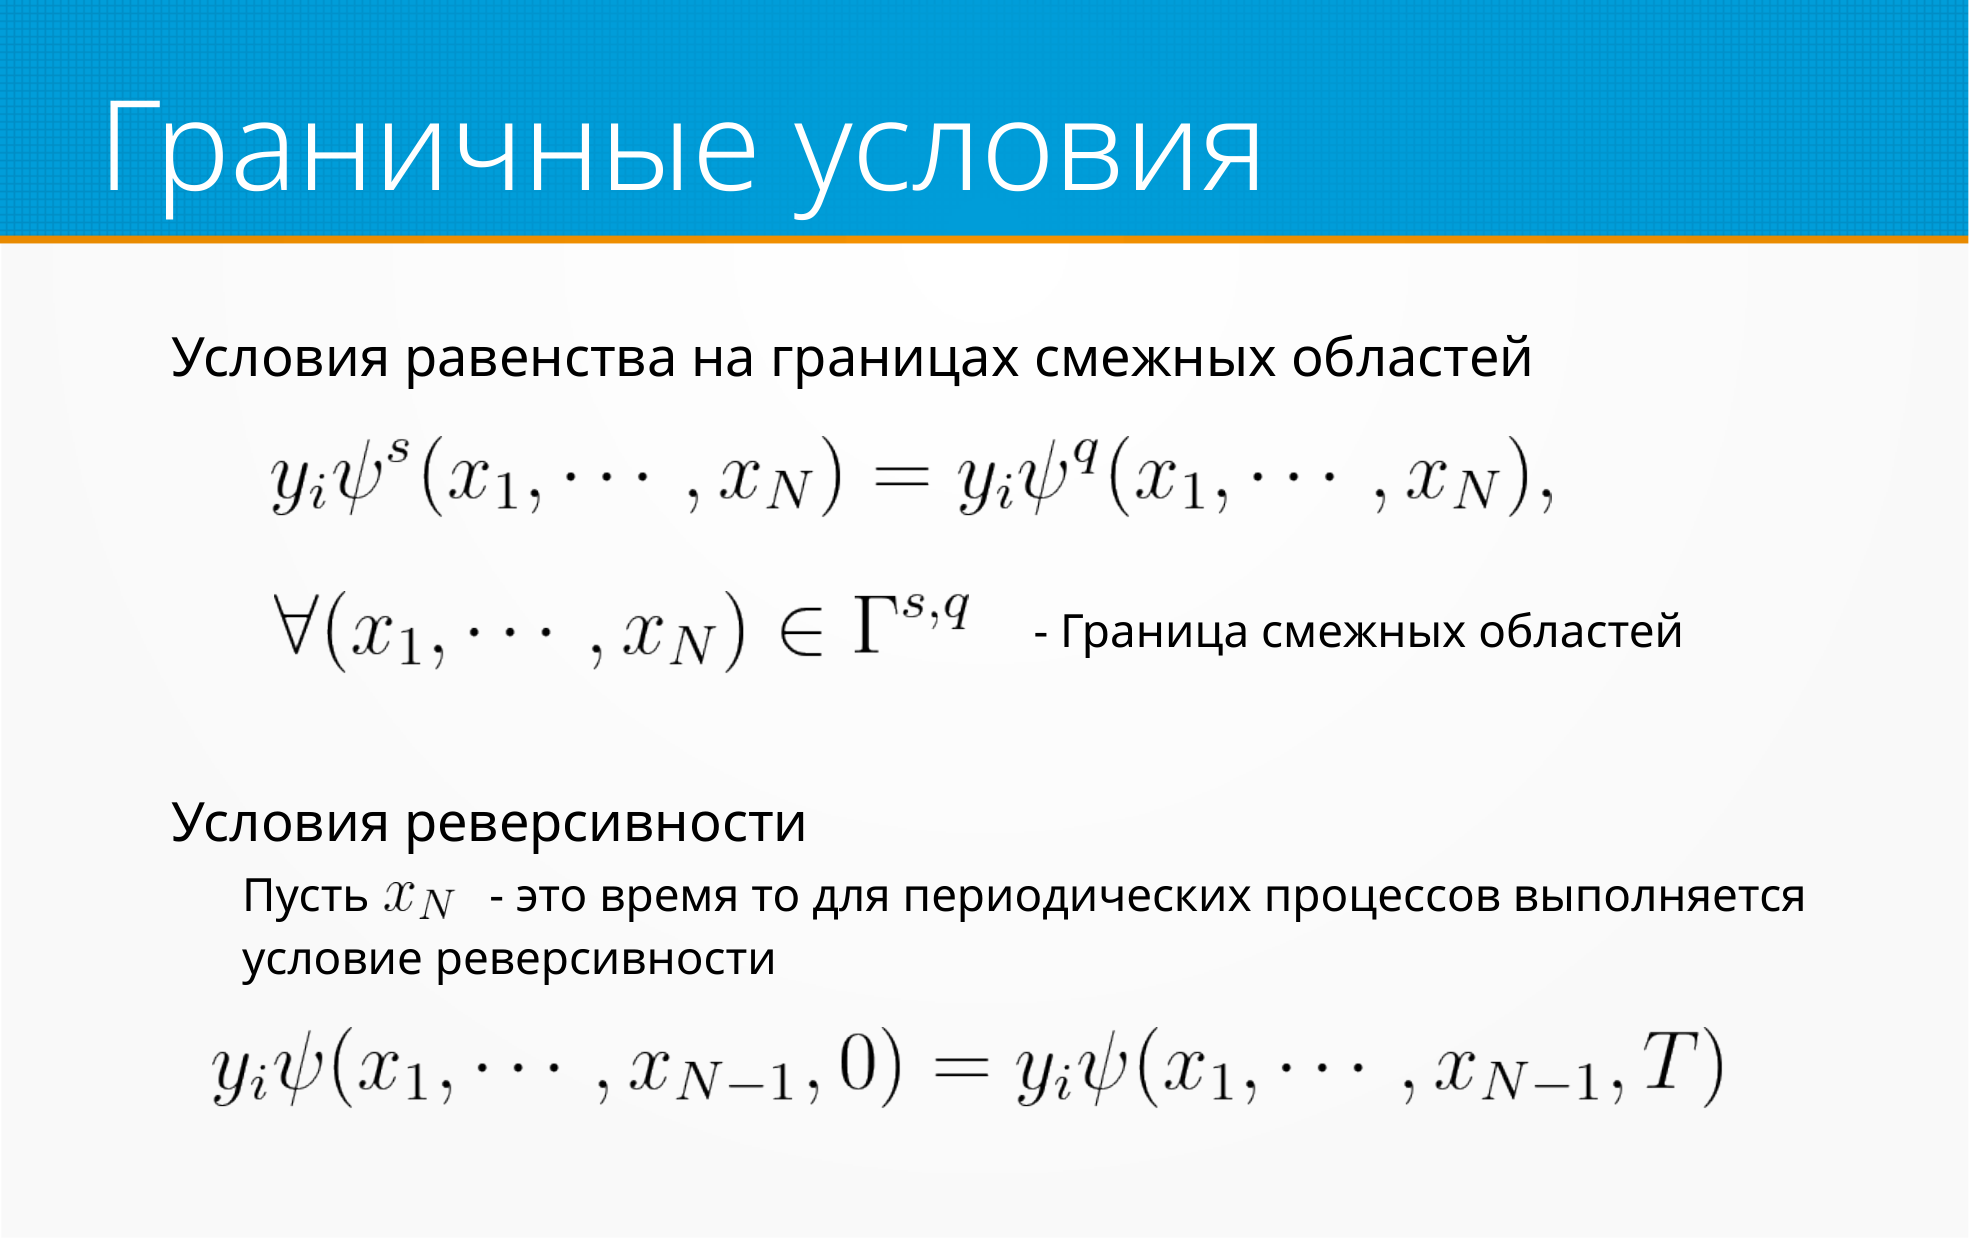

# Граничные условия
Условия равенства на границах смежных областей
 - Граница смежных областей
Условия реверсивности
Пусть - это время то для периодических процессов выполняется
условие реверсивности